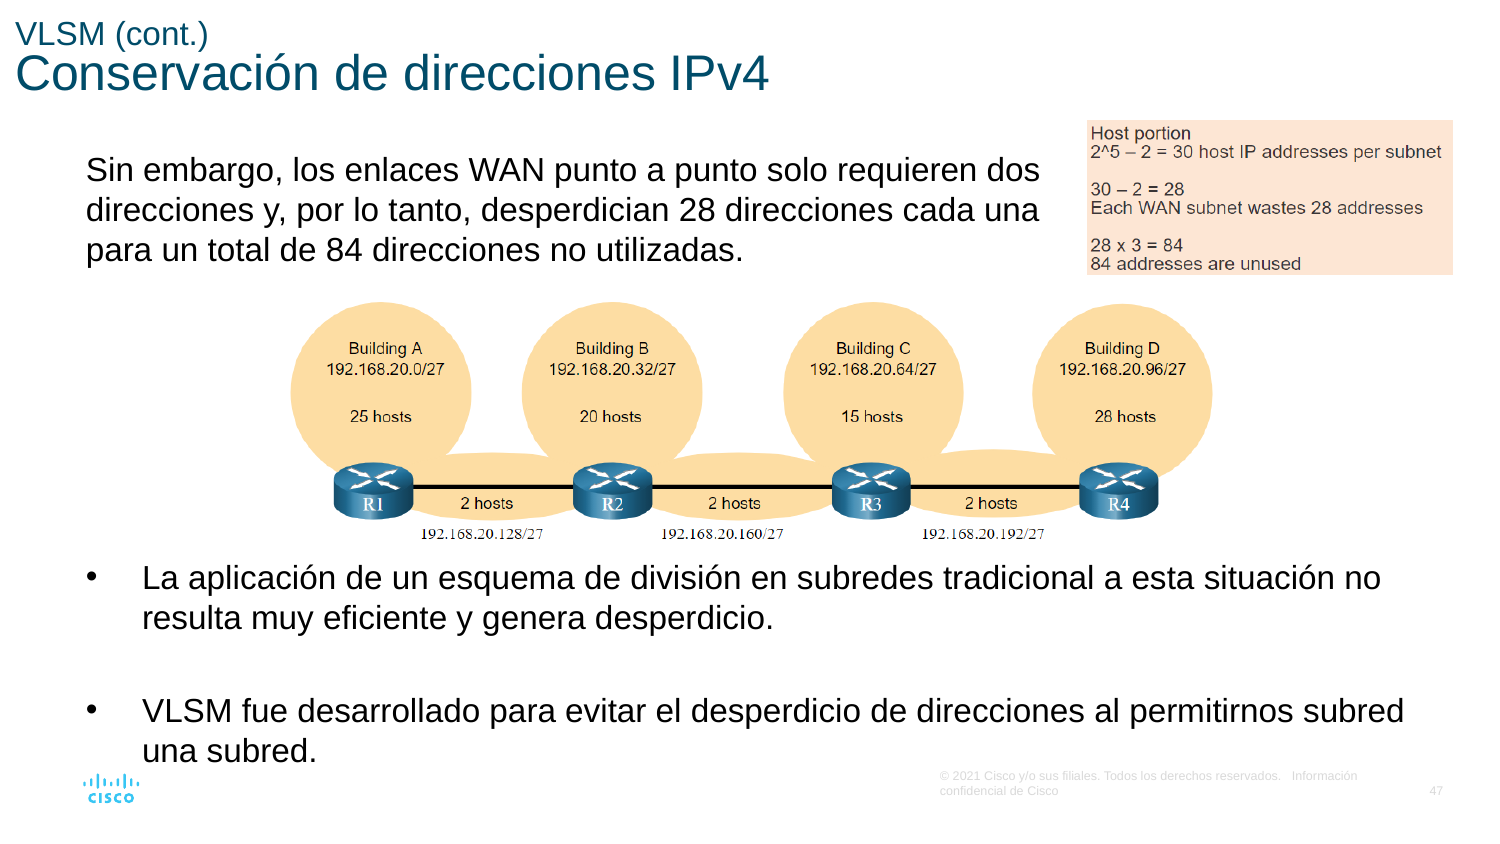

# VLSM (cont.) Conservación de direcciones IPv4
Sin embargo, los enlaces WAN punto a punto solo requieren dos direcciones y, por lo tanto, desperdician 28 direcciones cada una para un total de 84 direcciones no utilizadas.
La aplicación de un esquema de división en subredes tradicional a esta situación no resulta muy eficiente y genera desperdicio.
VLSM fue desarrollado para evitar el desperdicio de direcciones al permitirnos subred una subred.